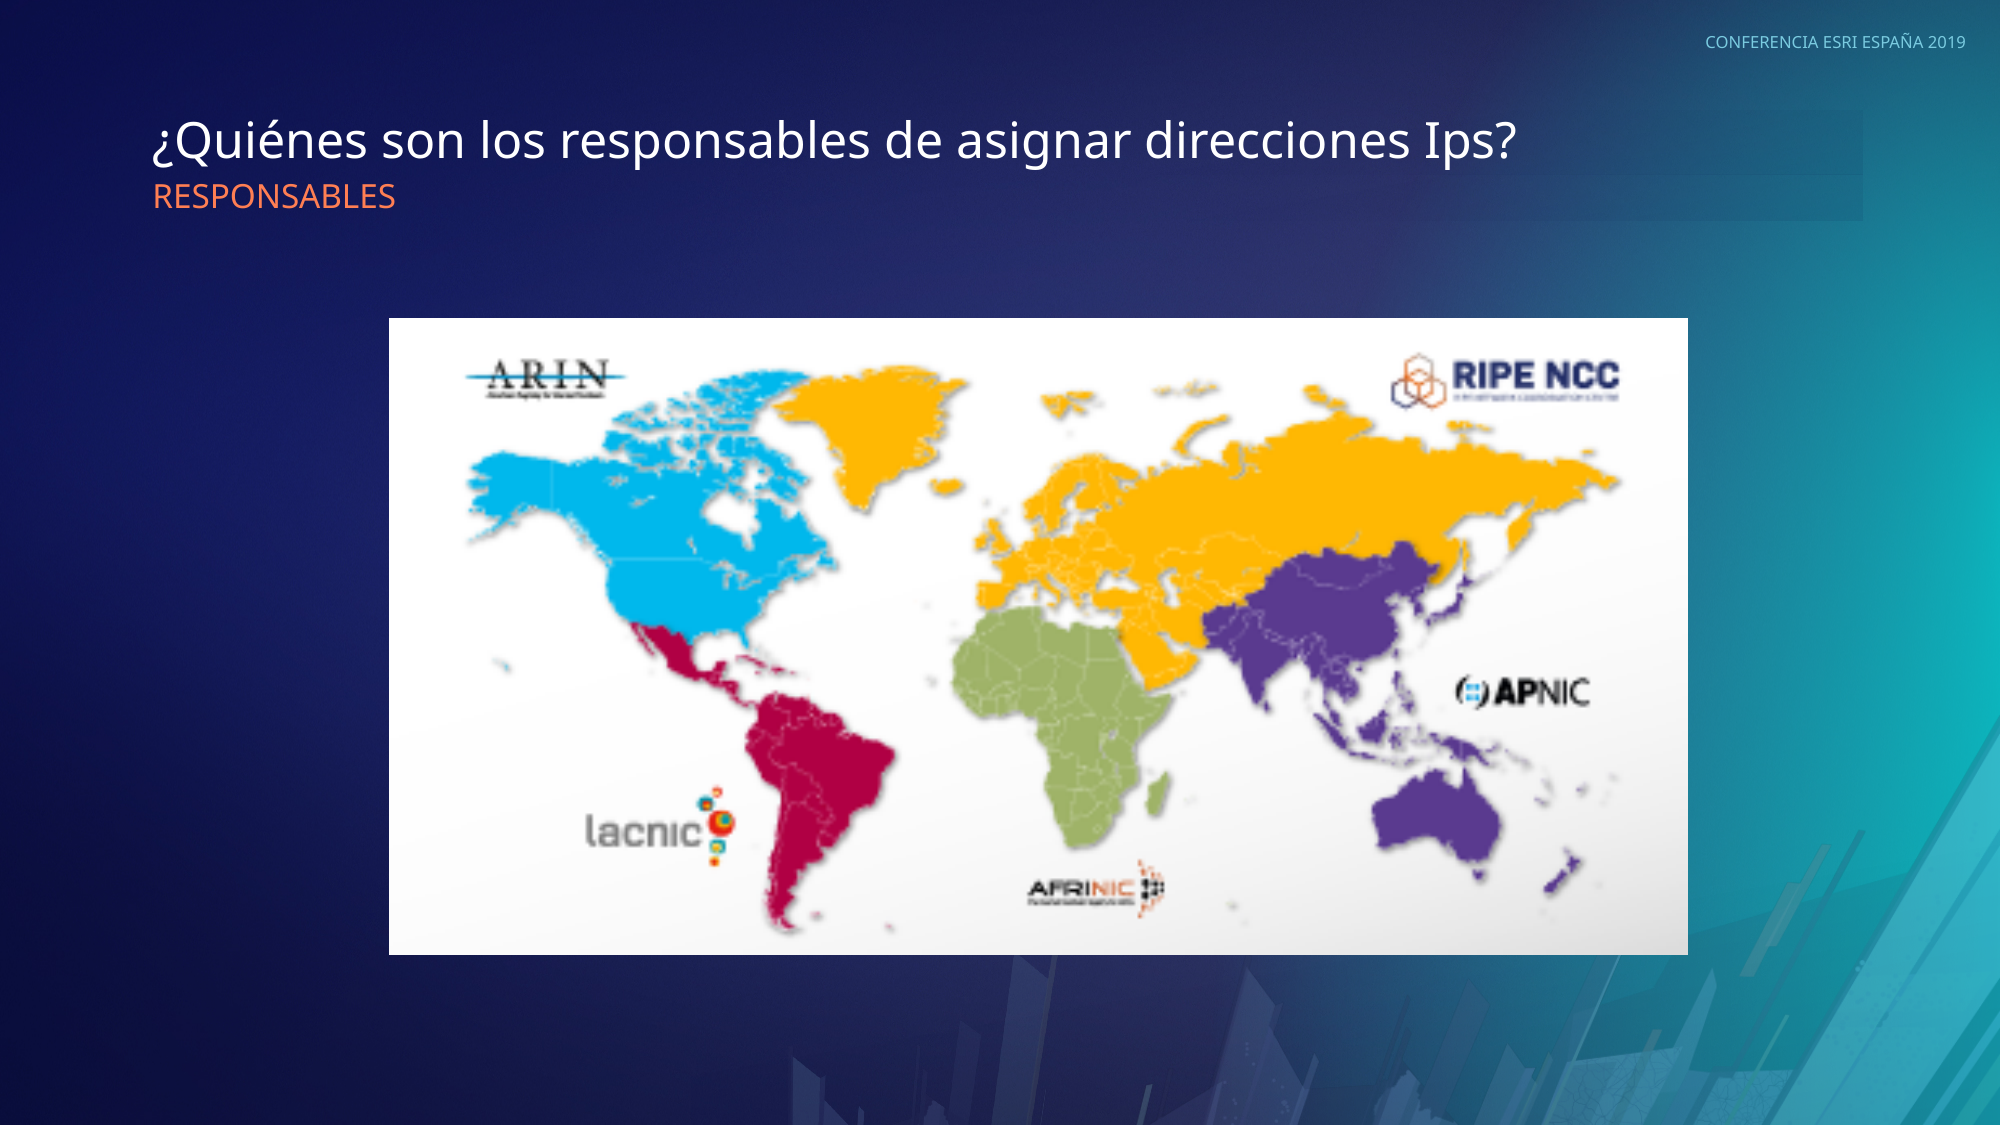

# ¿Quiénes son los responsables de asignar direcciones Ips?
RESPONSABLES